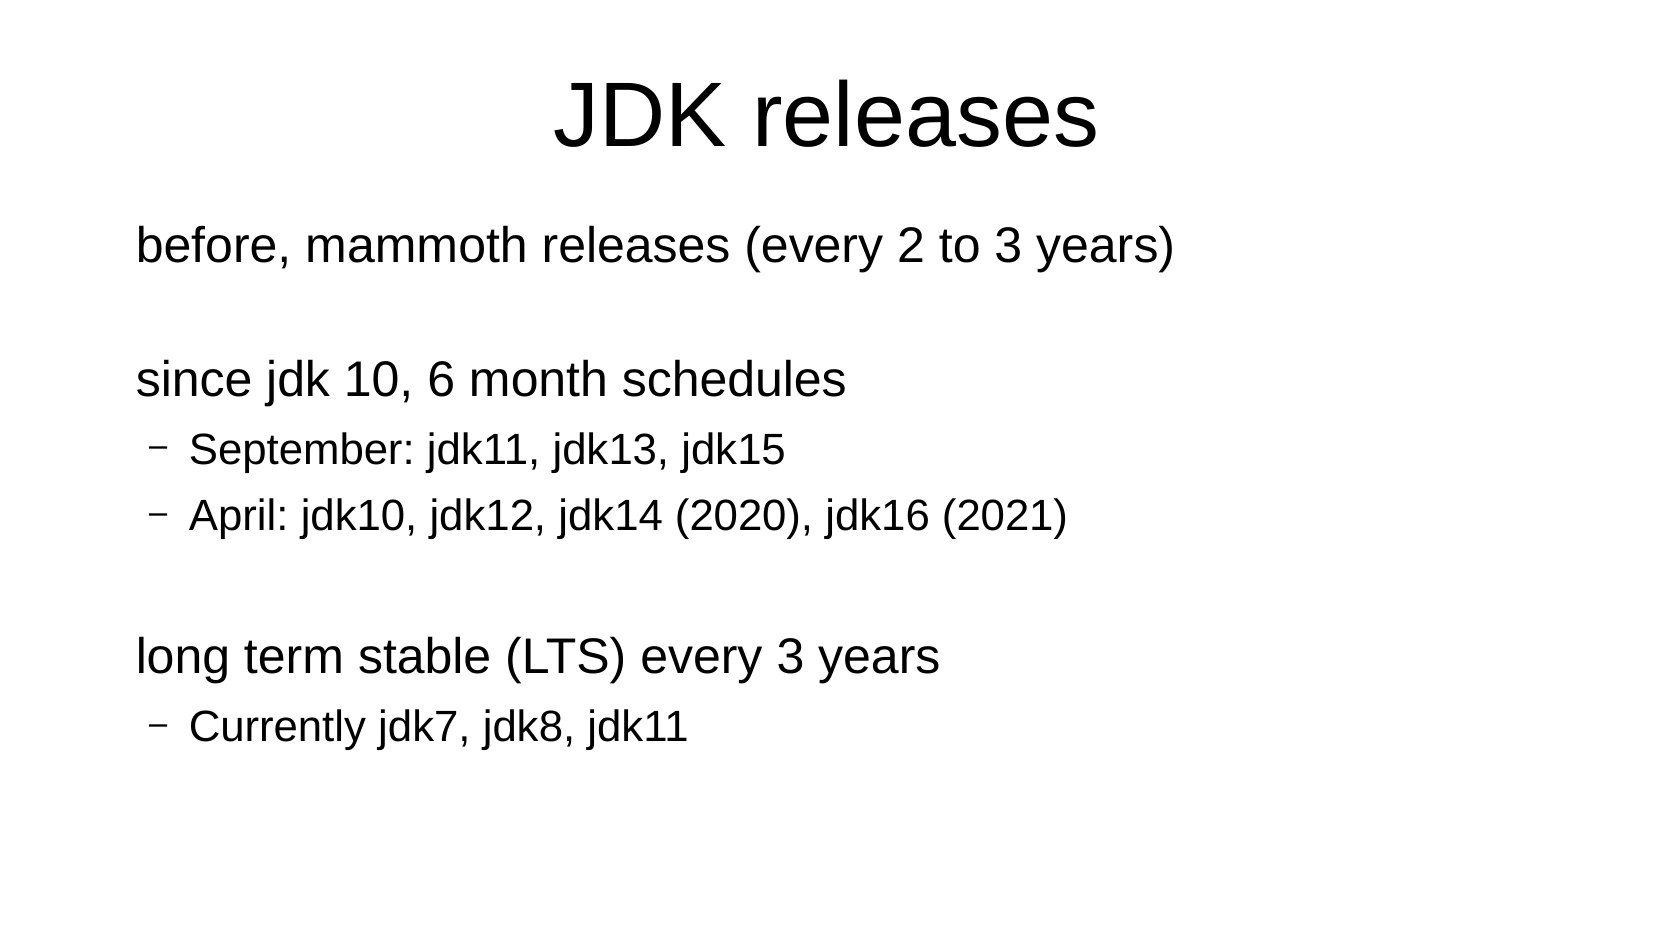

# JDK releases
before, mammoth releases (every 2 to 3 years)
since jdk 10, 6 month schedules
September: jdk11, jdk13, jdk15
April: jdk10, jdk12, jdk14 (2020), jdk16 (2021)
long term stable (LTS) every 3 years
Currently jdk7, jdk8, jdk11